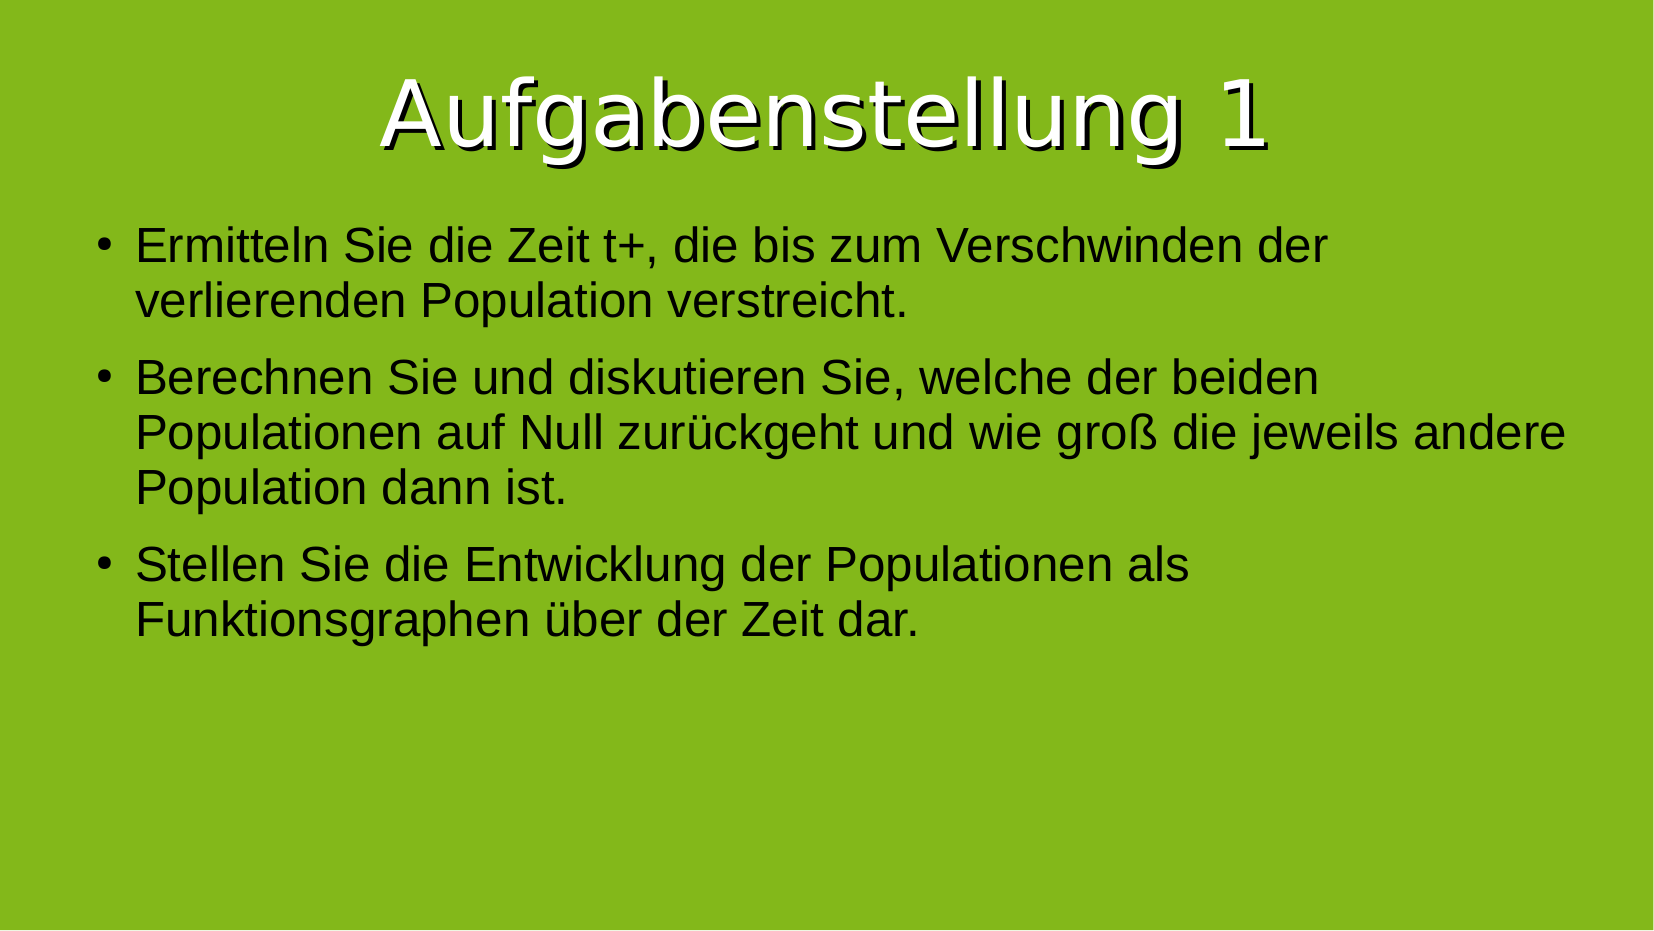

# Aufgabenstellung 1
Ermitteln Sie die Zeit t+, die bis zum Verschwinden der verlierenden Population verstreicht.
Berechnen Sie und diskutieren Sie, welche der beiden Populationen auf Null zurückgeht und wie groß die jeweils andere Population dann ist.
Stellen Sie die Entwicklung der Populationen als Funktionsgraphen über der Zeit dar.